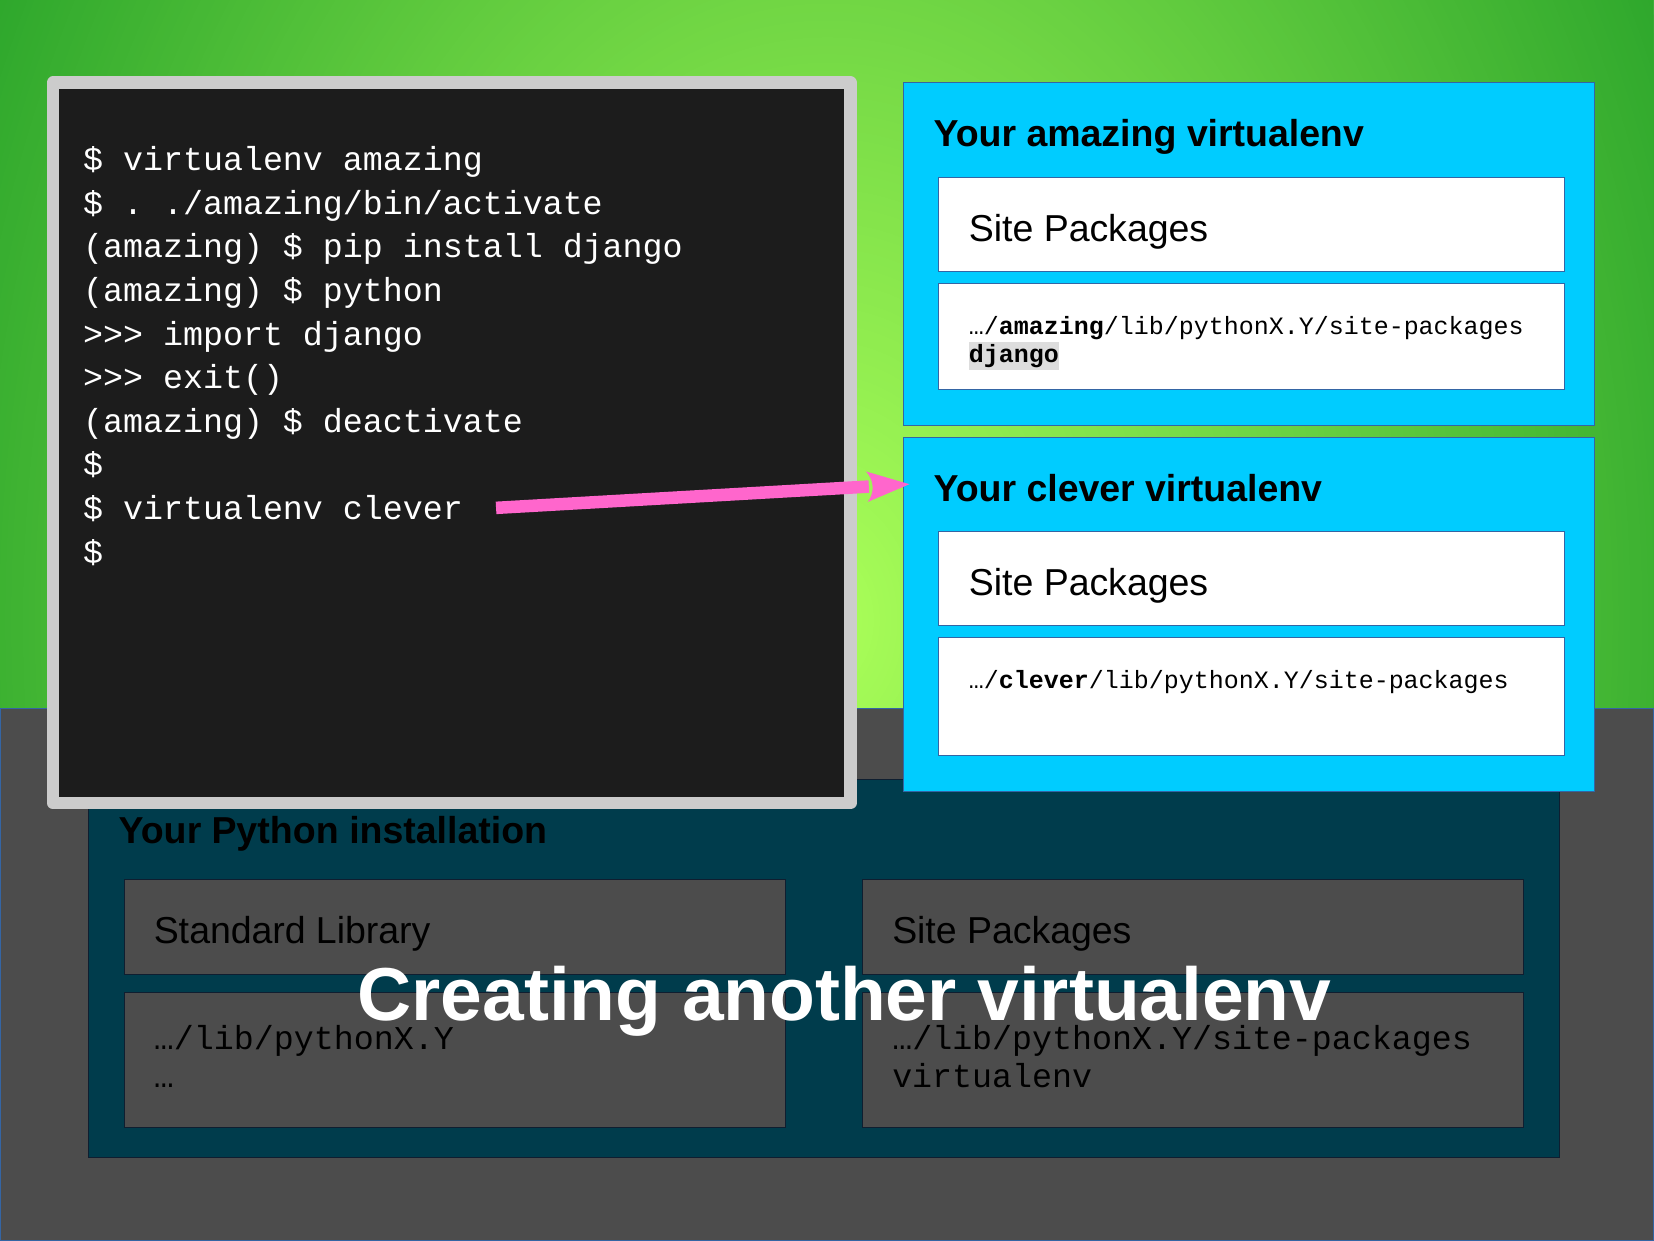

$ virtualenv amazing
$ . ./amazing/bin/activate
(amazing) $ pip install django
(amazing) $ python
>>> import django
>>> exit()
(amazing) $ deactivate
$
$ virtualenv clever
$
Your amazing virtualenv
Site Packages
…/amazing/lib/pythonX.Y/site-packages
django
Your clever virtualenv
Site Packages
…/clever/lib/pythonX.Y/site-packages
Your Python installation
Standard Library
Site Packages
Creating another virtualenv
…/lib/pythonX.Y
…
…/lib/pythonX.Y/site-packages
virtualenv